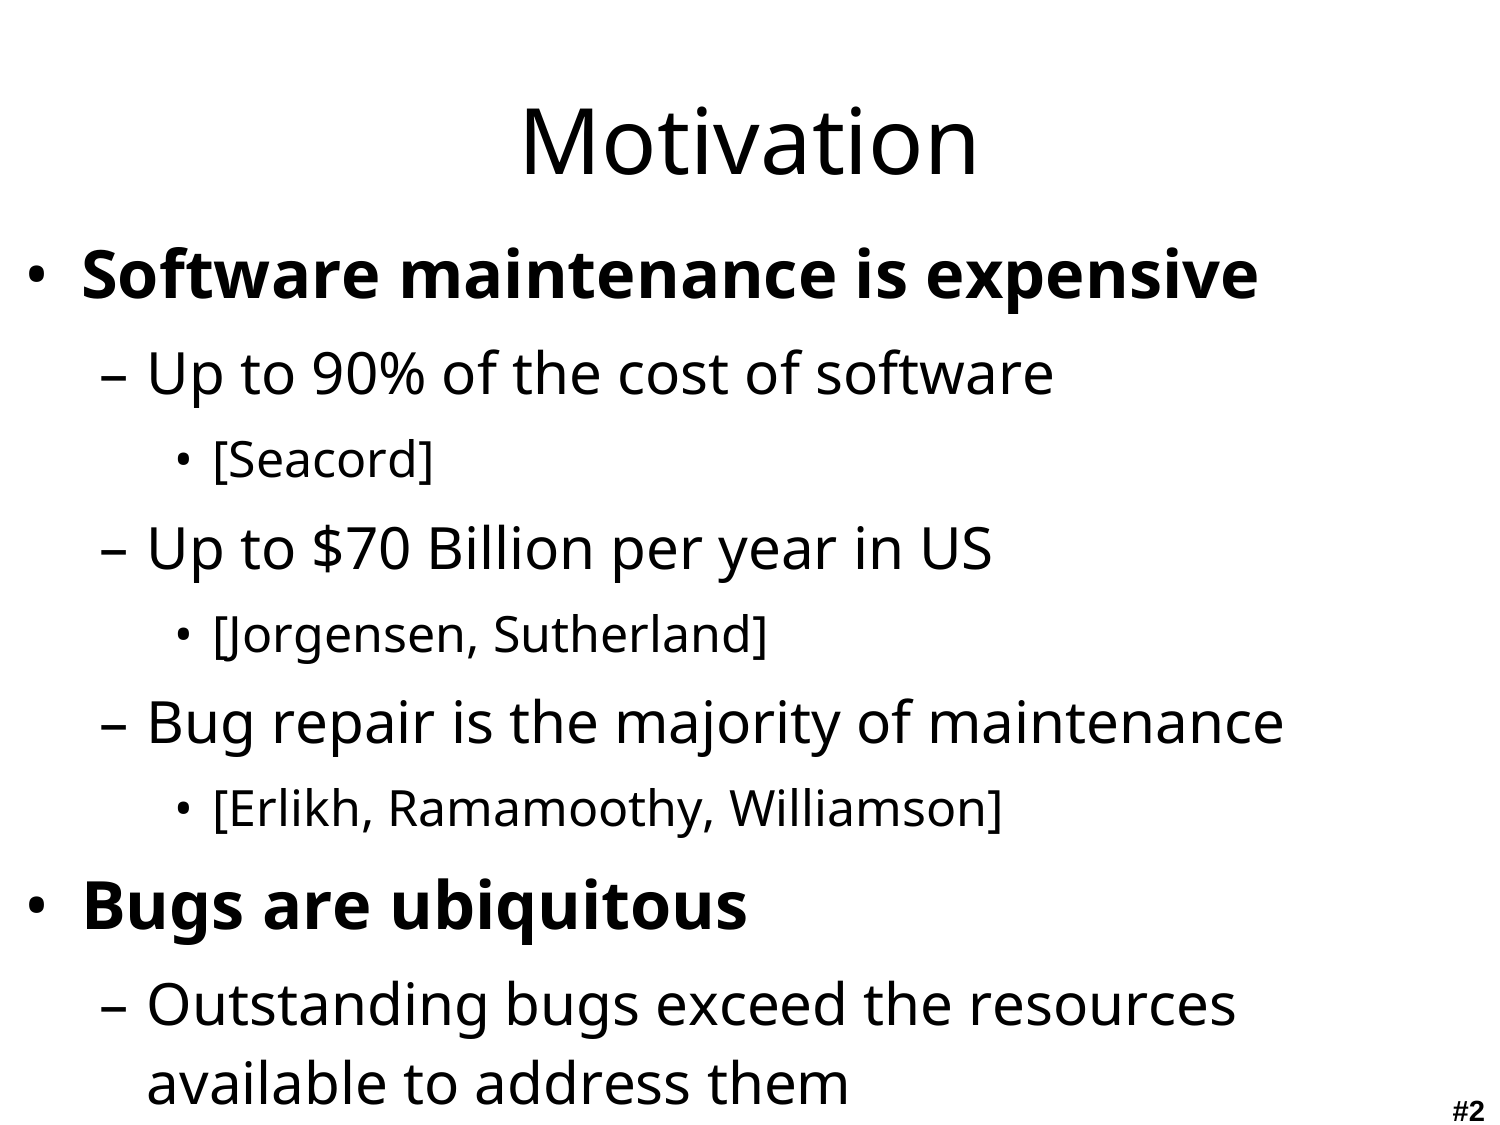

# Motivation
Software maintenance is expensive
Up to 90% of the cost of software
[Seacord]
Up to $70 Billion per year in US
[Jorgensen, Sutherland]
Bug repair is the majority of maintenance
[Erlikh, Ramamoothy, Williamson]
Bugs are ubiquitous
Outstanding bugs exceed the resources available to address them
[Anvik, Liblit]
2